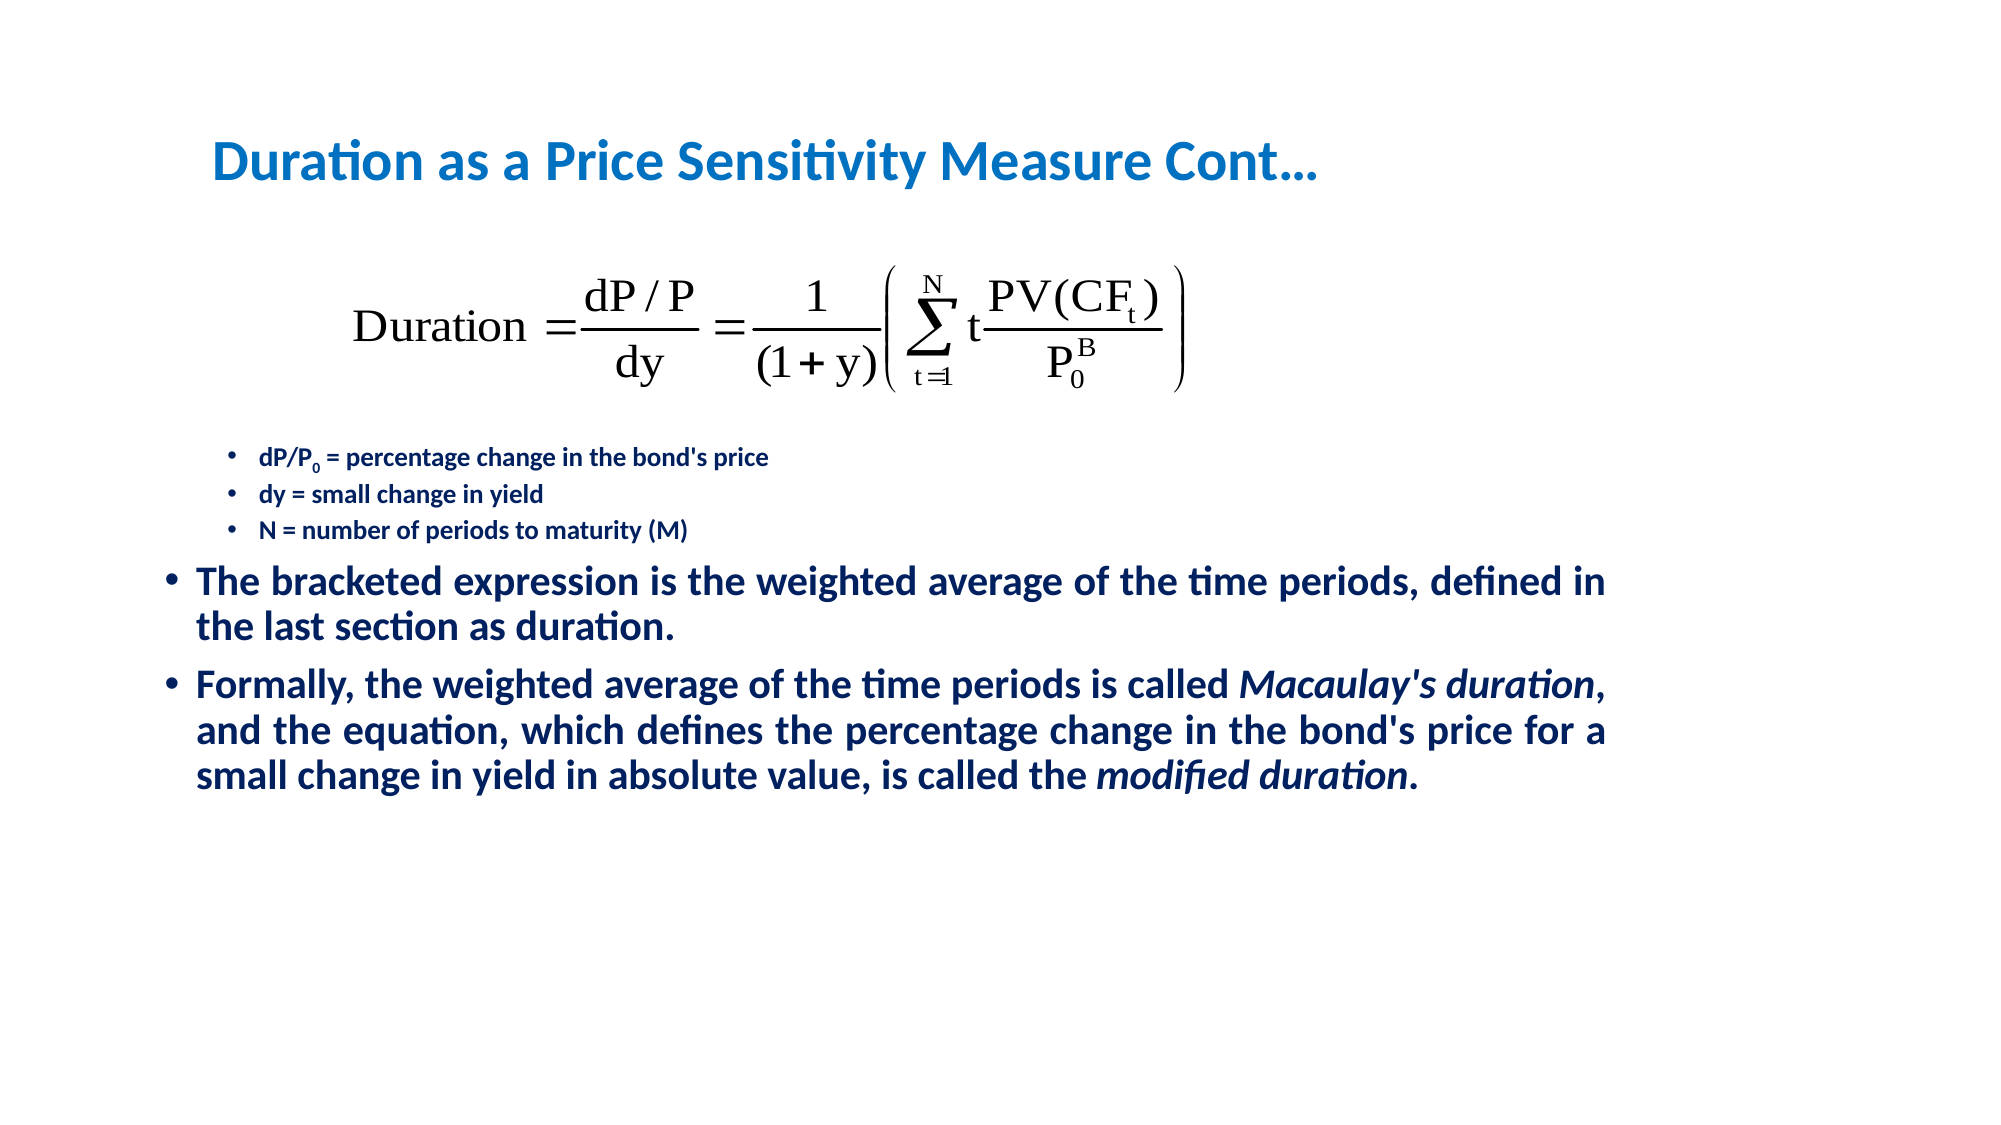

Duration as a Price Sensitivity Measure Cont…
# dP/P0 = percentage change in the bond's price
dy = small change in yield
N = number of periods to maturity (M)
The bracketed expression is the weighted average of the time periods, defined in the last section as duration.
Formally, the weighted average of the time periods is called Macaulay's duration, and the equation, which defines the percentage change in the bond's price for a small change in yield in absolute value, is called the modified duration.